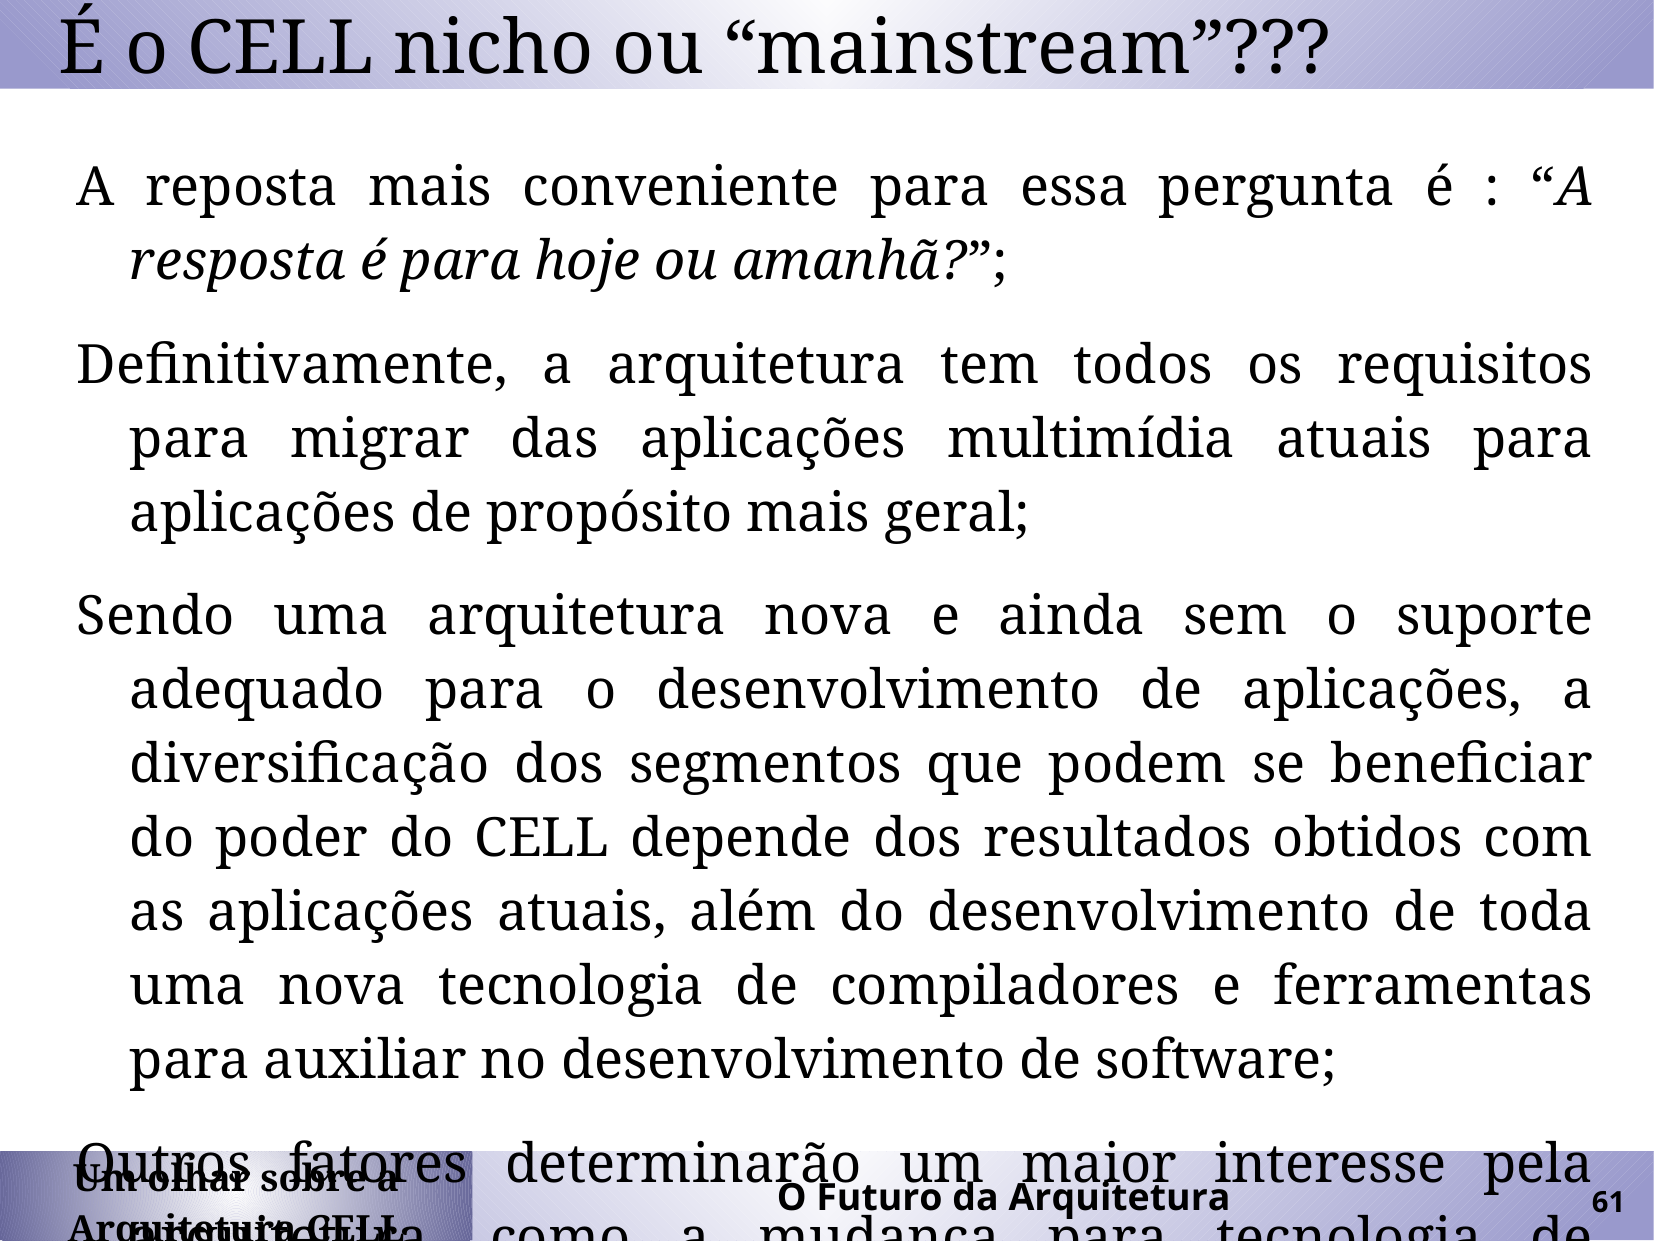

# É o CELL nicho ou “mainstream”???
A reposta mais conveniente para essa pergunta é : “A resposta é para hoje ou amanhã?”;
Definitivamente, a arquitetura tem todos os requisitos para migrar das aplicações multimídia atuais para aplicações de propósito mais geral;
Sendo uma arquitetura nova e ainda sem o suporte adequado para o desenvolvimento de aplicações, a diversificação dos segmentos que podem se beneficiar do poder do CELL depende dos resultados obtidos com as aplicações atuais, além do desenvolvimento de toda uma nova tecnologia de compiladores e ferramentas para auxiliar no desenvolvimento de software;
Outros fatores determinarão um maior interesse pela arquitetura, como a mudança para tecnologia de encapsulamento a 45nm, prevista para 2009, que trará uma terceira geração de processadores CELL 40% mais eficientes no cosumo de energia e mais baratos para o consumidor final;
O Futuro da Arquitetura
61